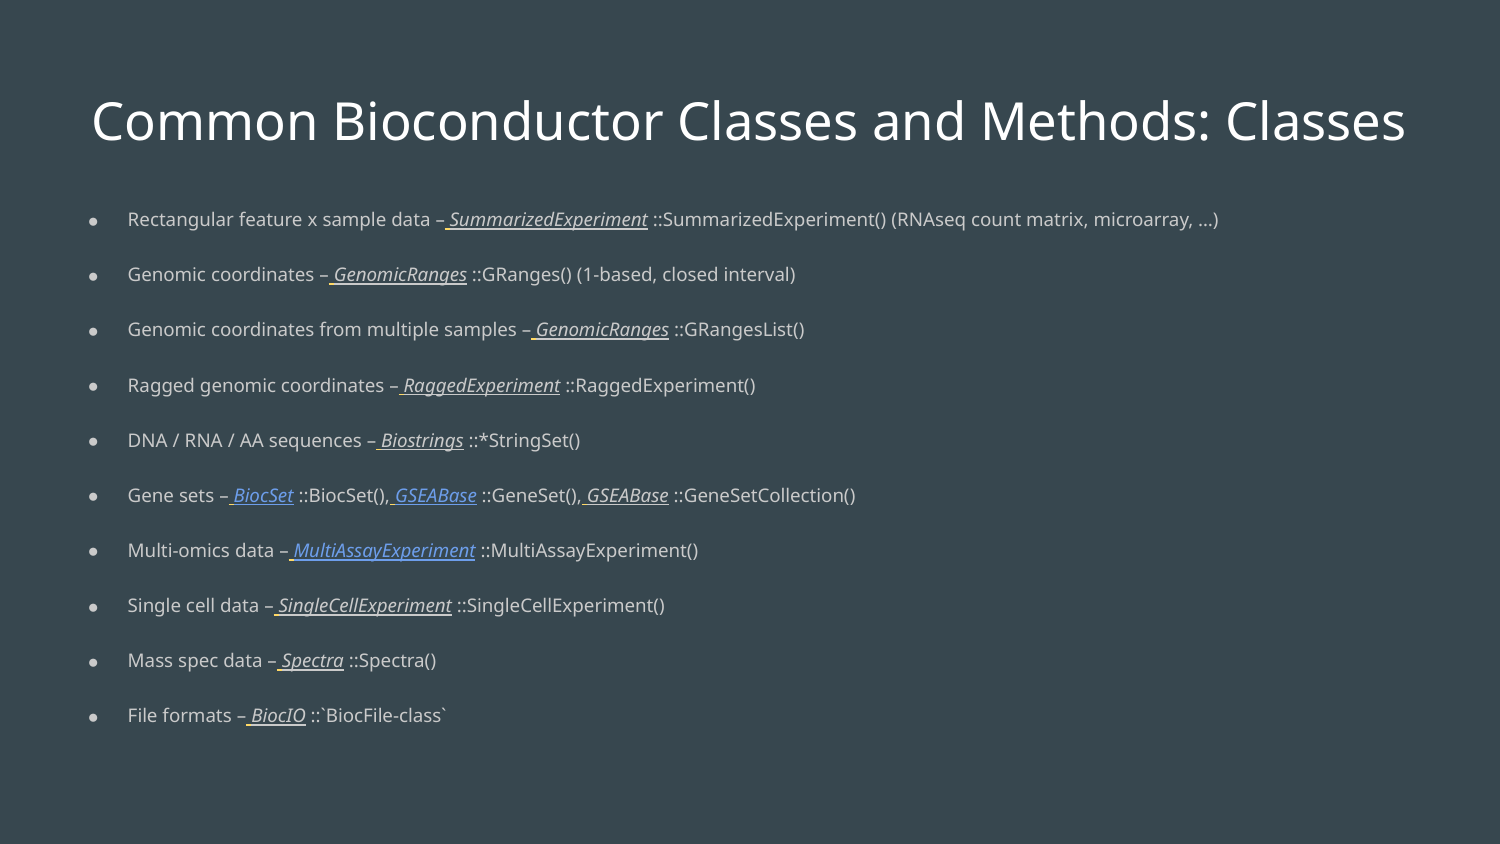

# Common Bioconductor Classes and Methods: Classes
Rectangular feature x sample data – SummarizedExperiment ::SummarizedExperiment() (RNAseq count matrix, microarray, …)
Genomic coordinates – GenomicRanges ::GRanges() (1-based, closed interval)
Genomic coordinates from multiple samples – GenomicRanges ::GRangesList()
Ragged genomic coordinates – RaggedExperiment ::RaggedExperiment()
DNA / RNA / AA sequences – Biostrings ::*StringSet()
Gene sets – BiocSet ::BiocSet(), GSEABase ::GeneSet(), GSEABase ::GeneSetCollection()
Multi-omics data – MultiAssayExperiment ::MultiAssayExperiment()
Single cell data – SingleCellExperiment ::SingleCellExperiment()
Mass spec data – Spectra ::Spectra()
File formats – BiocIO ::`BiocFile-class`